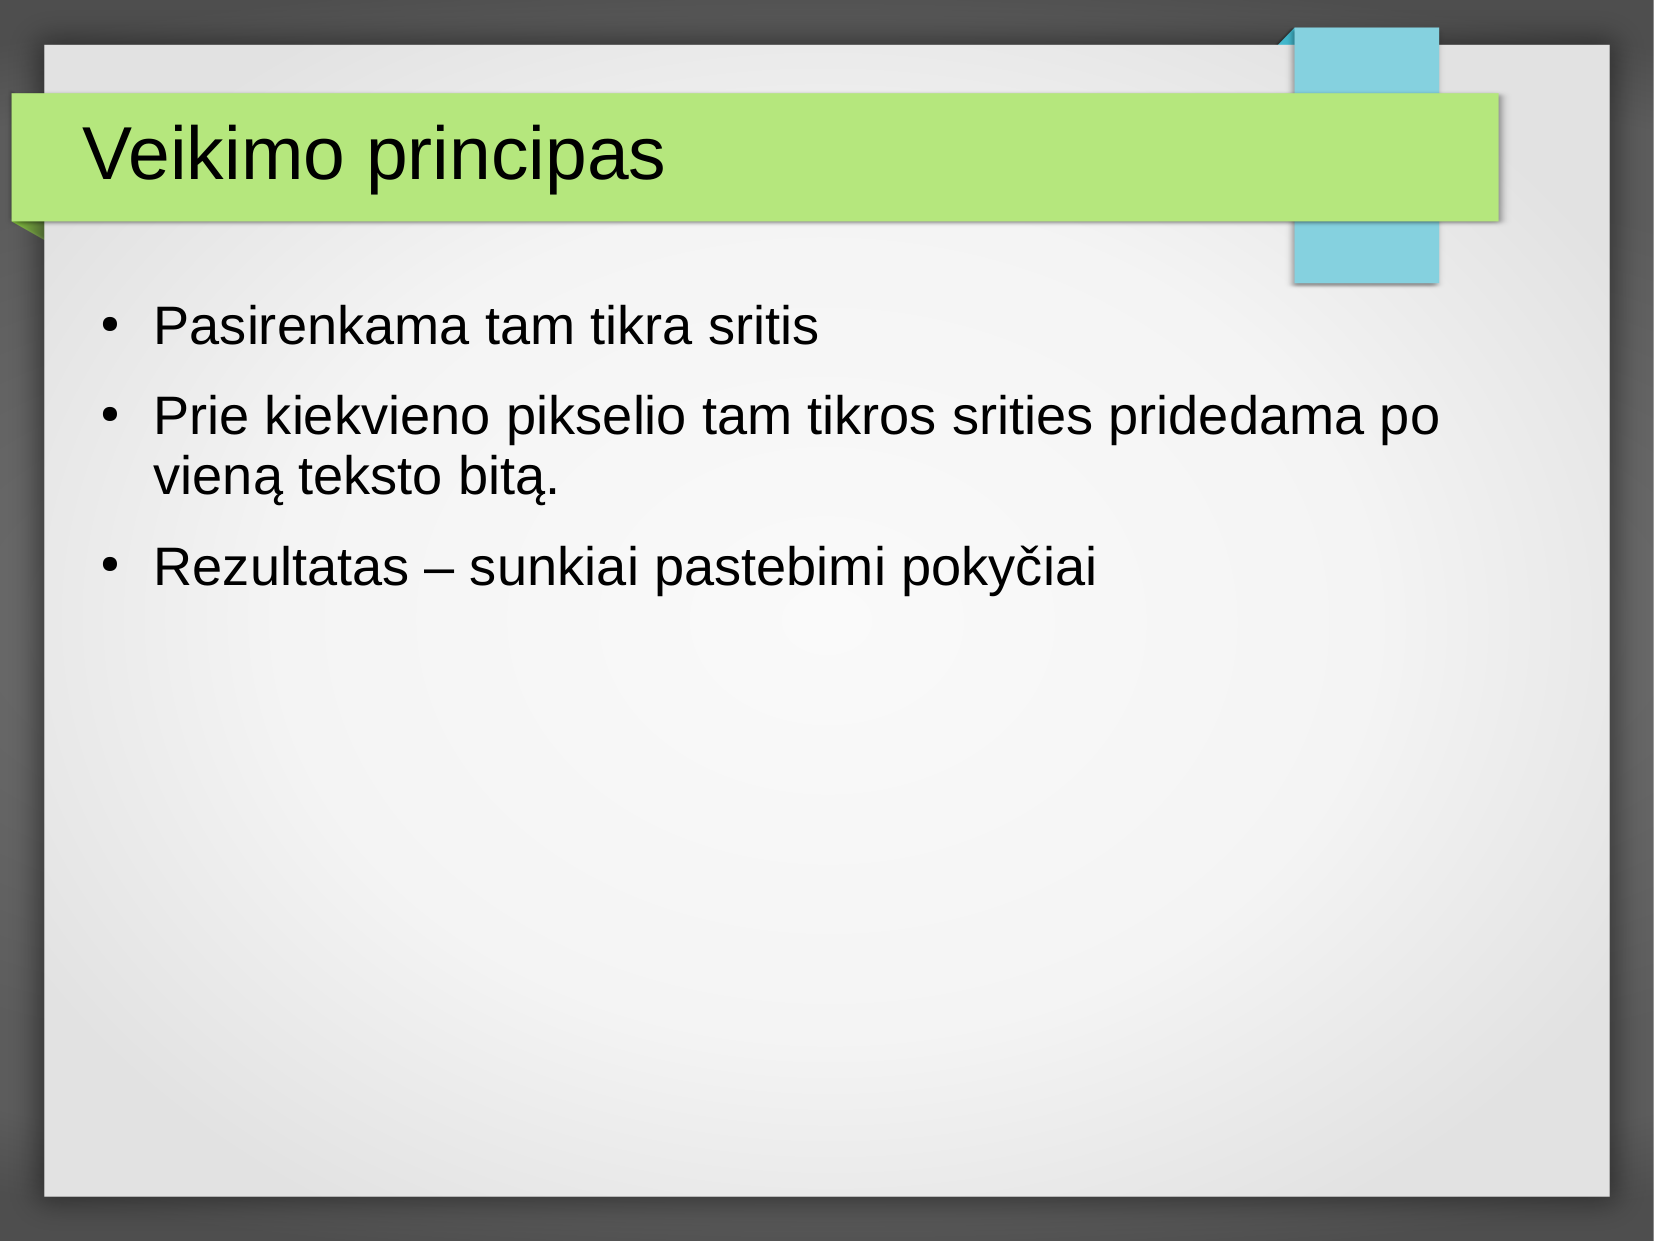

# Veikimo principas
Pasirenkama tam tikra sritis
Prie kiekvieno pikselio tam tikros srities pridedama po vieną teksto bitą.
Rezultatas – sunkiai pastebimi pokyčiai